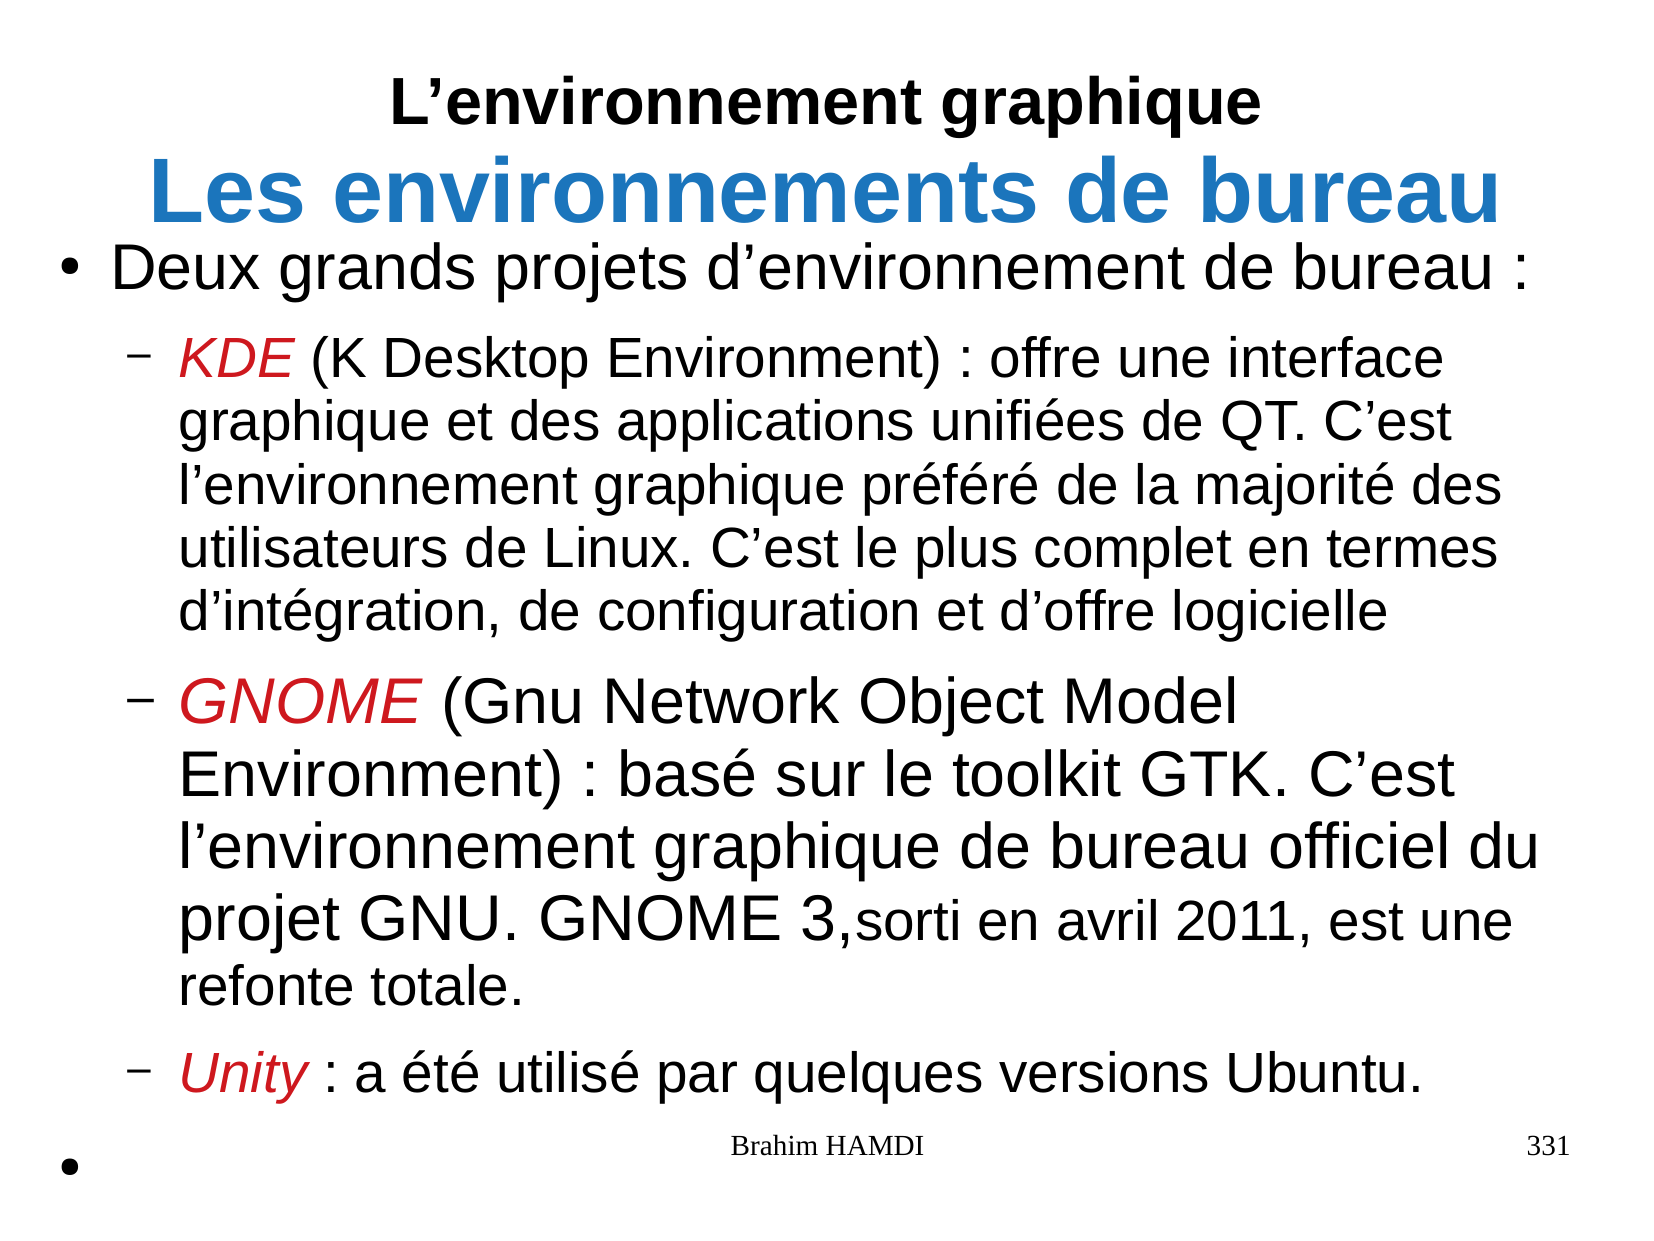

# L’environnement graphique Les environnements de bureau
Deux grands projets d’environnement de bureau :
KDE (K Desktop Environment) : offre une interface graphique et des applications unifiées de QT. C’est l’environnement graphique préféré de la majorité des utilisateurs de Linux. C’est le plus complet en termes d’intégration, de configuration et d’offre logicielle
GNOME (Gnu Network Object Model Environment) : basé sur le toolkit GTK. C’est l’environnement graphique de bureau officiel du projet GNU. GNOME 3,sorti en avril 2011, est une refonte totale.
Unity : a été utilisé par quelques versions Ubuntu.
Brahim HAMDI
331